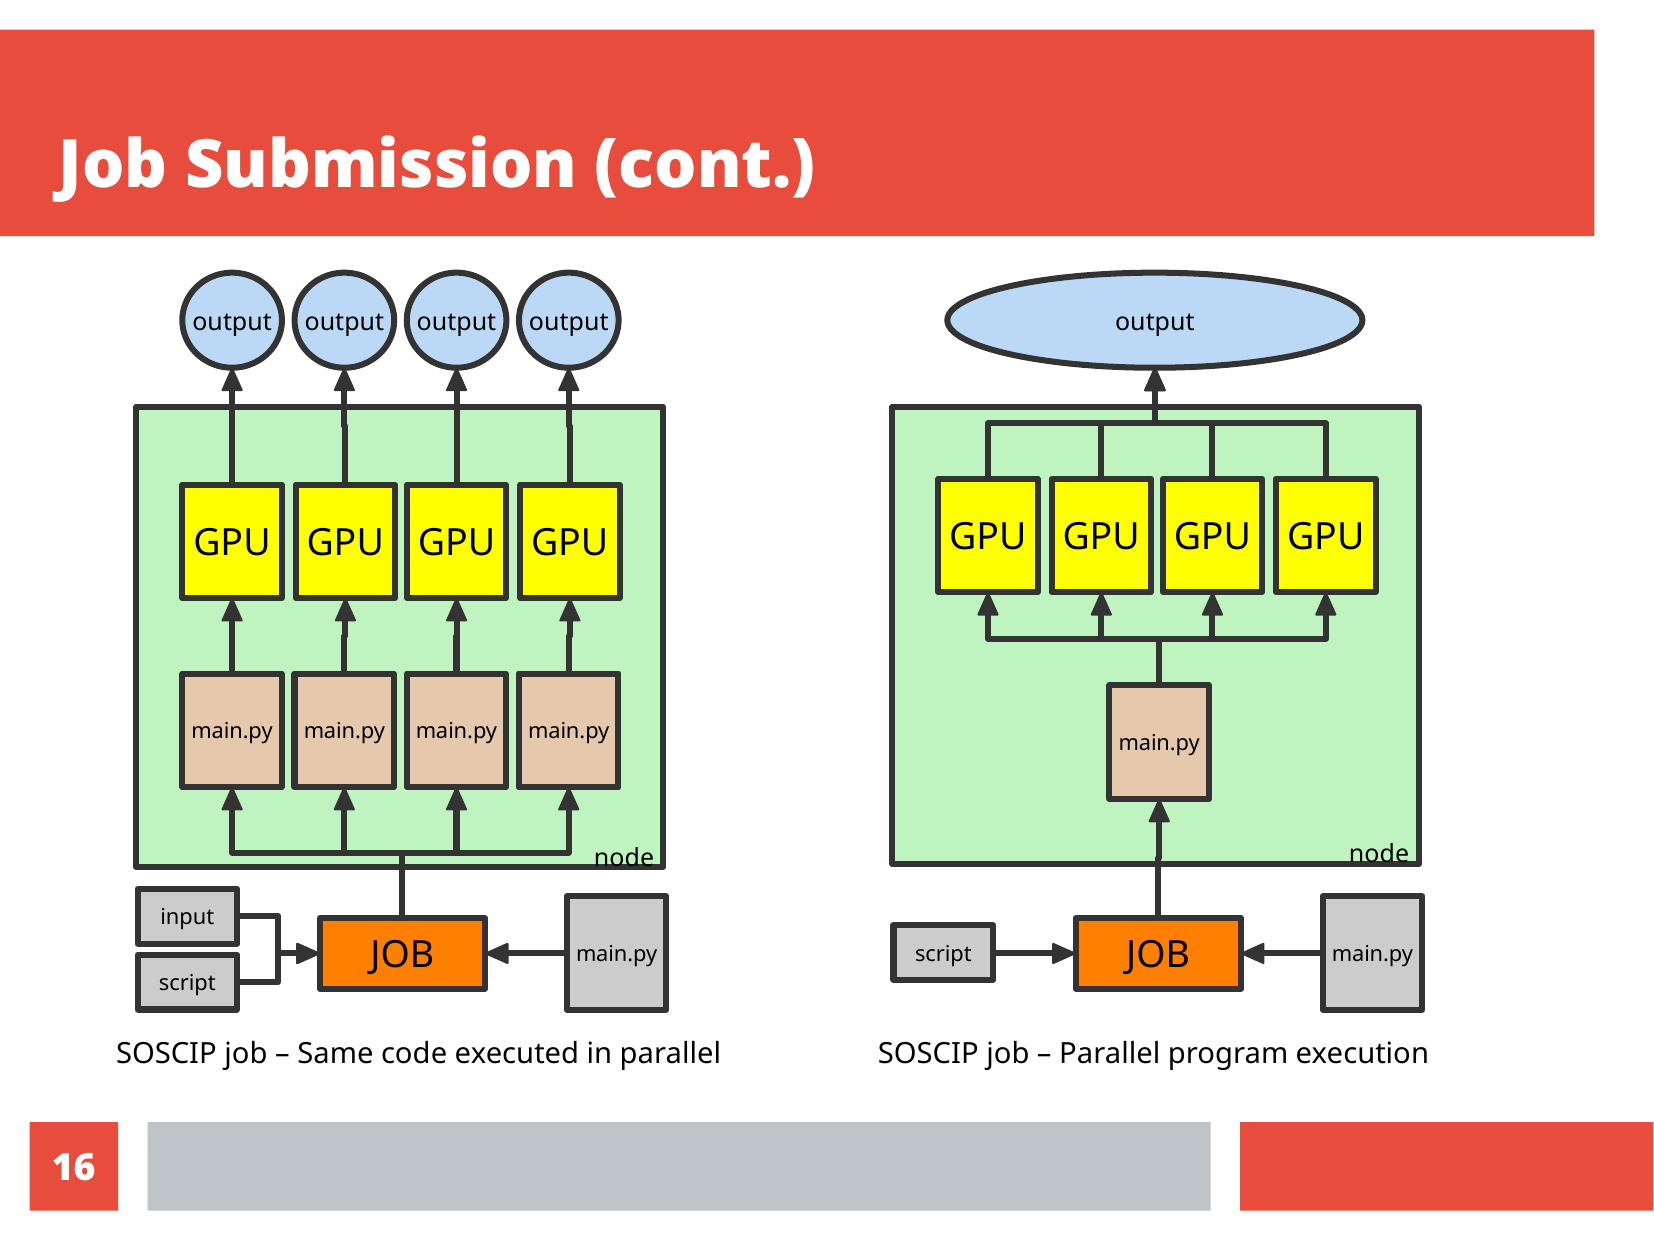

# Job Submission (cont.)
output
output
output
output
output
GPU
GPU
GPU
GPU
GPU
GPU
GPU
GPU
main.py
main.py
main.py
main.py
main.py
main.py
node
node
input
main.py
main.py
JOB
JOB
script
script
SOSCIP job – Same code executed in parallel
SOSCIP job – Parallel program execution
16